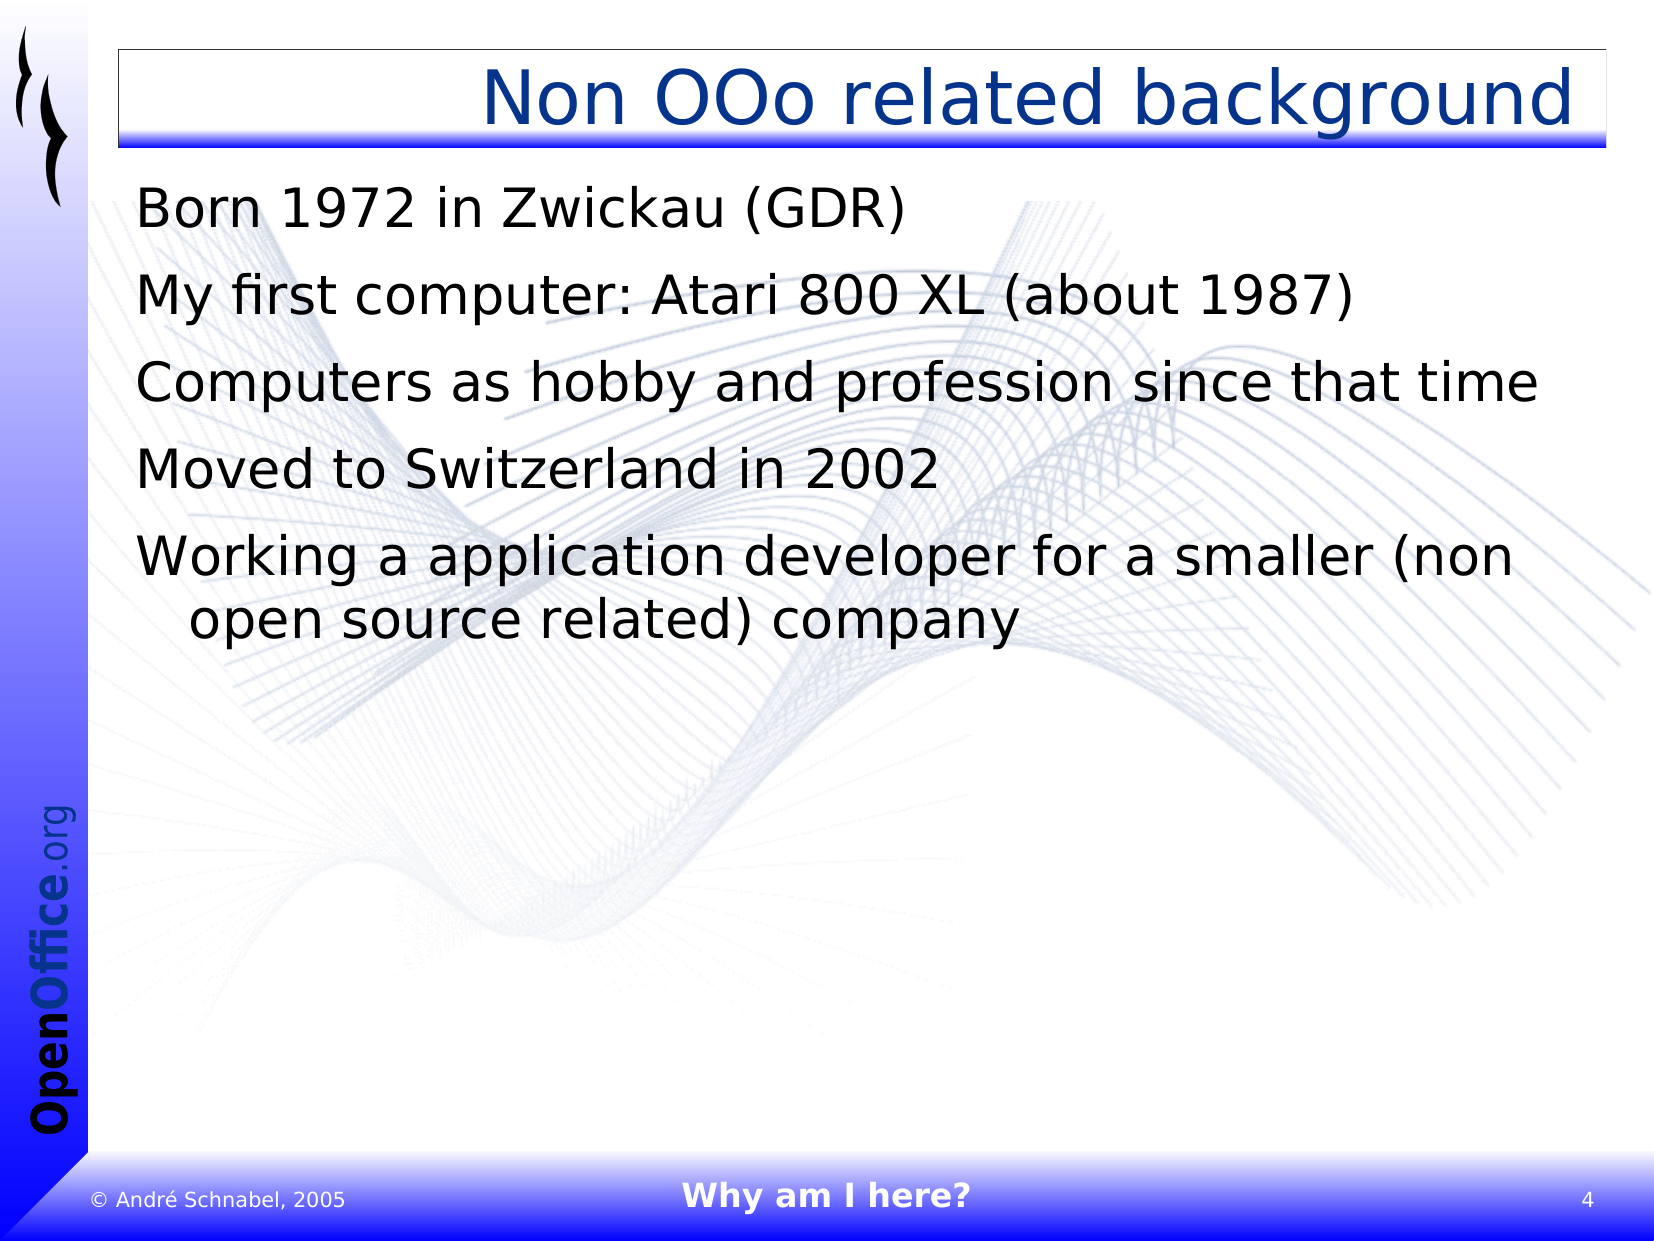

# Non OOo related background
Born 1972 in Zwickau (GDR)
My first computer: Atari 800 XL (about 1987)
Computers as hobby and profession since that time
Moved to Switzerland in 2002
Working a application developer for a smaller (non open source related) company